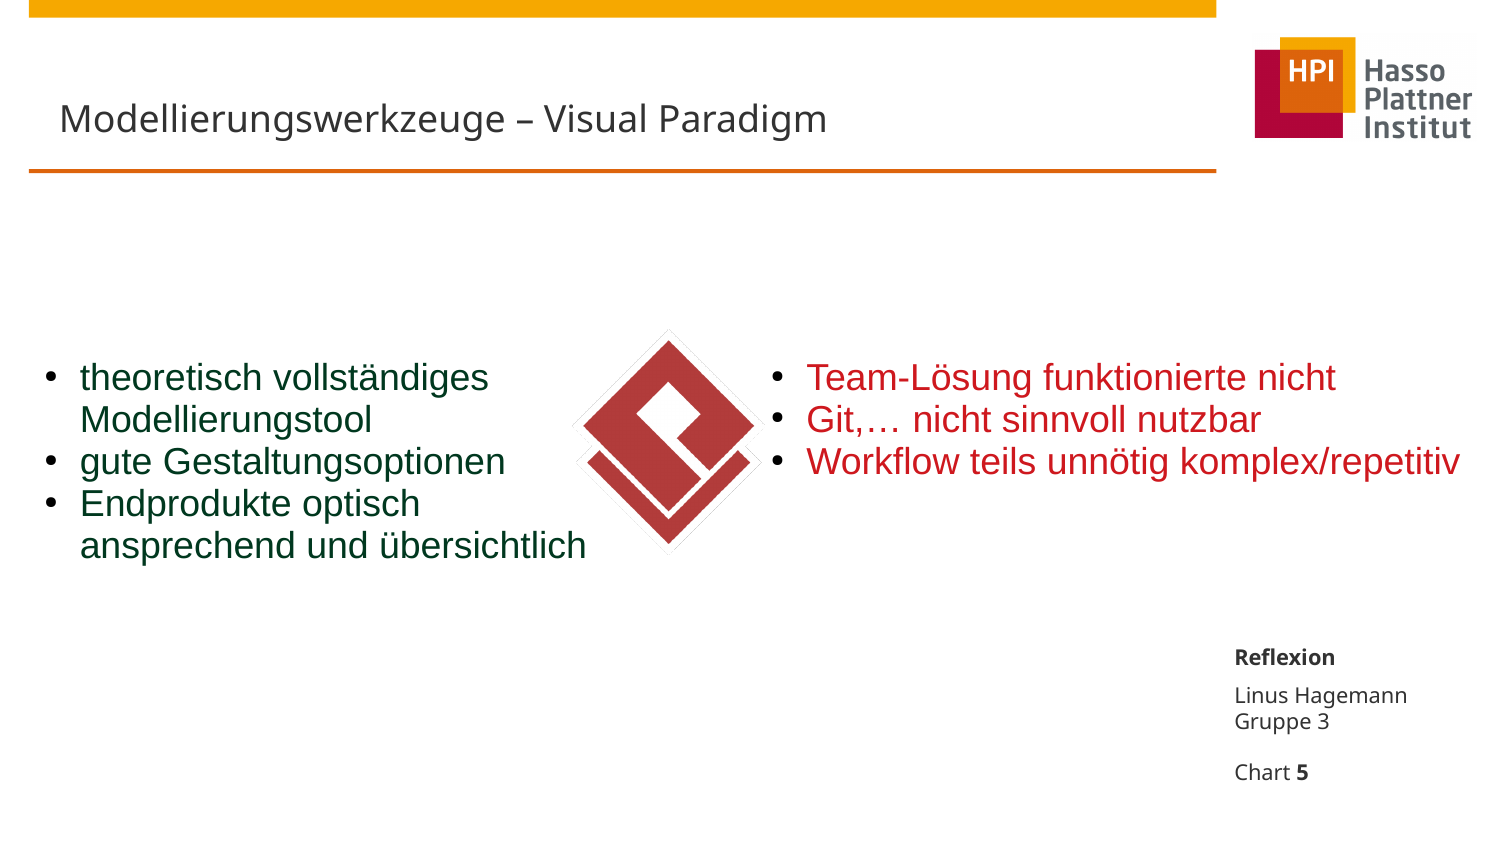

# Modellierungswerkzeuge – Visual Paradigm
theoretisch vollständiges
Modellierungstool
gute Gestaltungsoptionen
Endprodukte optisch
ansprechend und übersichtlich
Team-Lösung funktionierte nicht
Git,… nicht sinnvoll nutzbar
Workflow teils unnötig komplex/repetitiv
Reflexion
Linus Hagemann
Gruppe 3
5